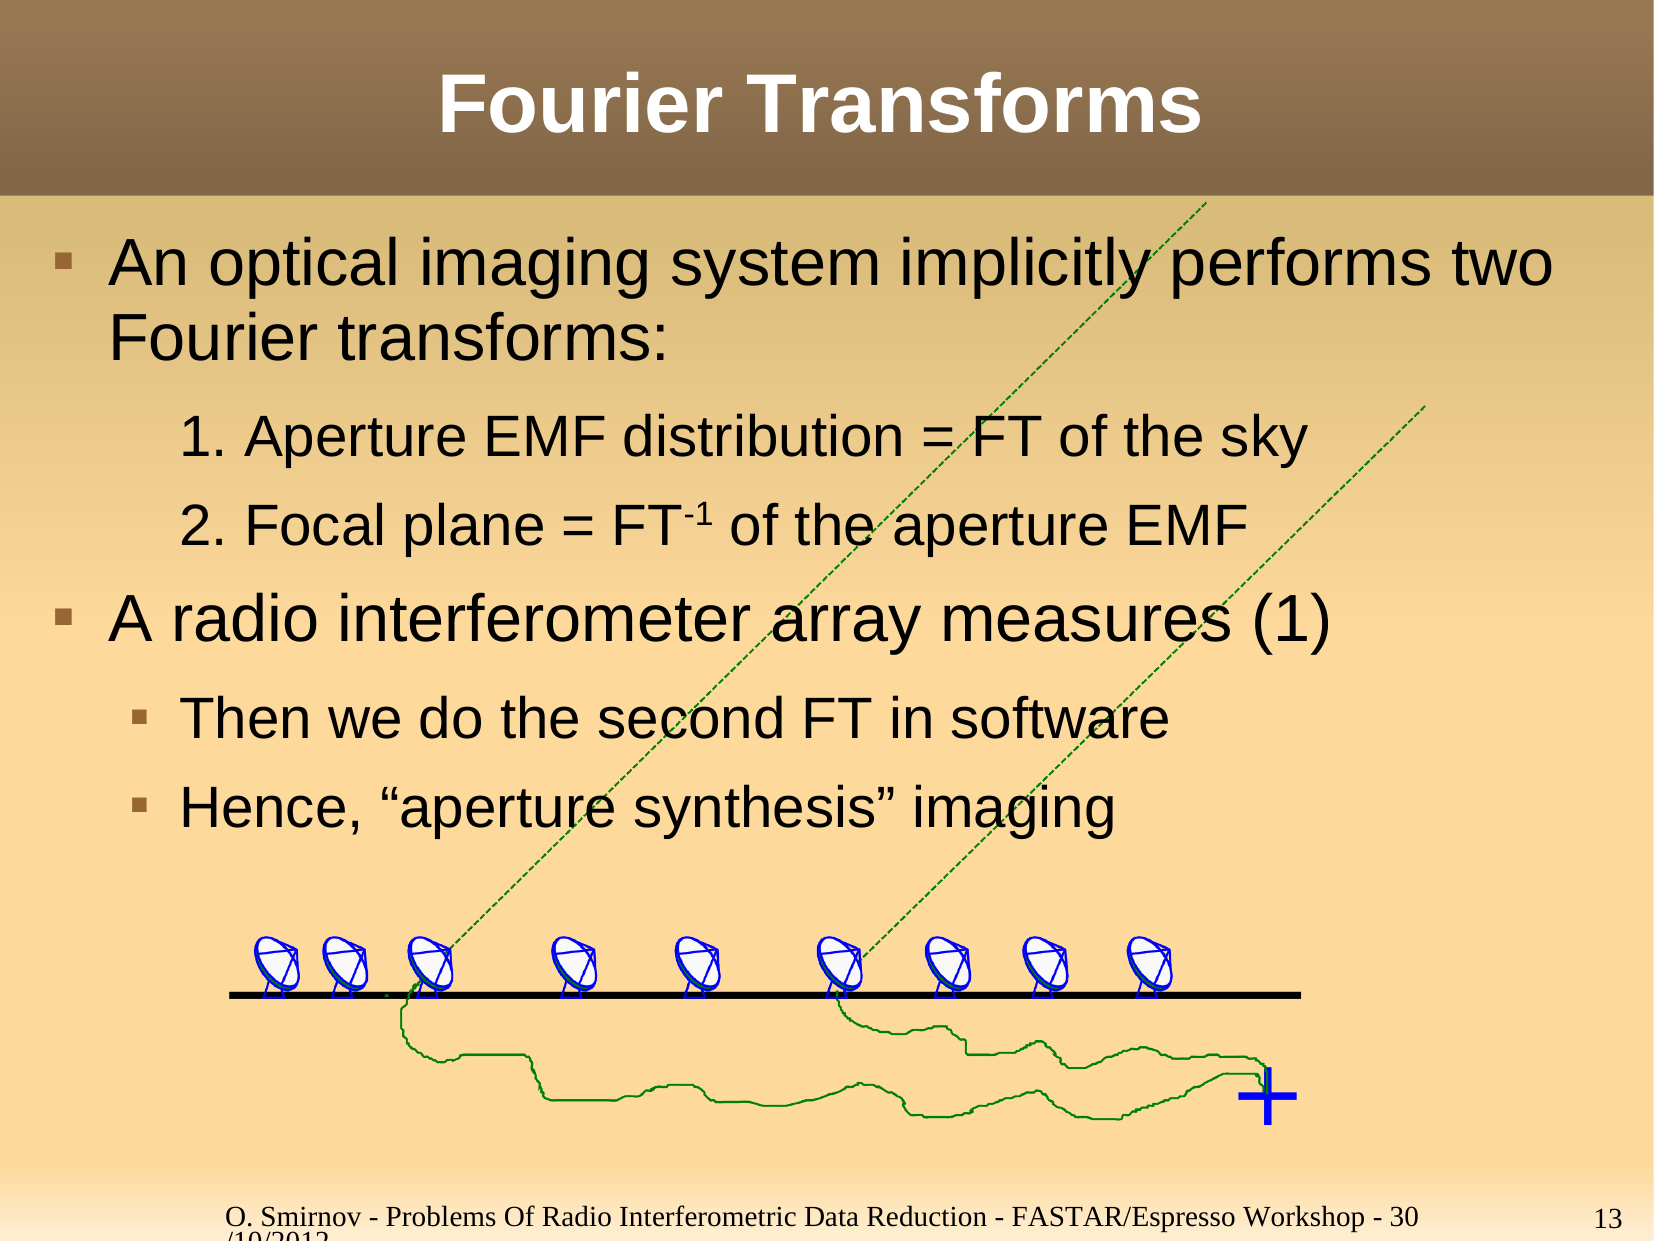

# Fourier Transforms
An optical imaging system implicitly performs two Fourier transforms:
1. Aperture EMF distribution = FT of the sky
2. Focal plane = FT-1 of the aperture EMF
A radio interferometer array measures (1)
Then we do the second FT in software
Hence, “aperture synthesis” imaging
O. Smirnov - Problems Of Radio Interferometric Data Reduction - FASTAR/Espresso Workshop - 30/10/2012
13